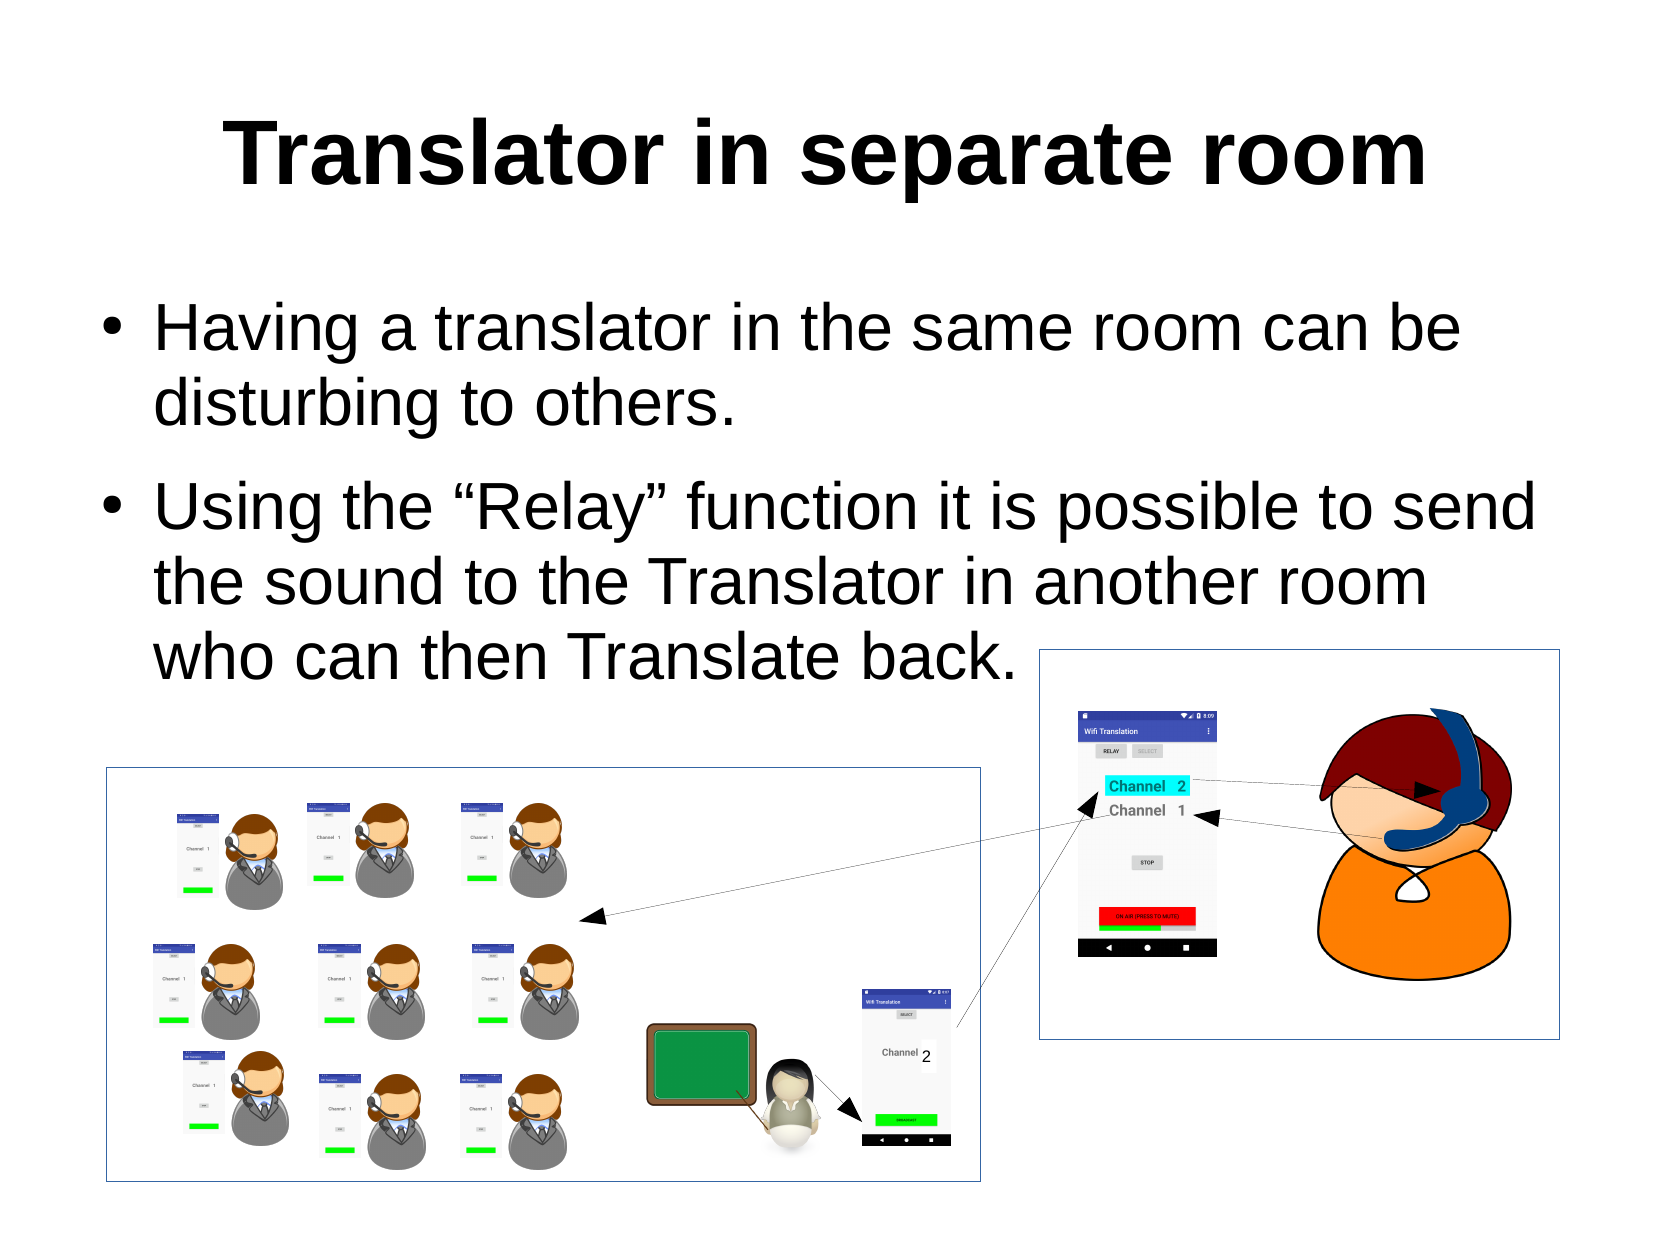

# Translator in separate room
Having a translator in the same room can be disturbing to others.
Using the “Relay” function it is possible to send the sound to the Translator in another room who can then Translate back.
2